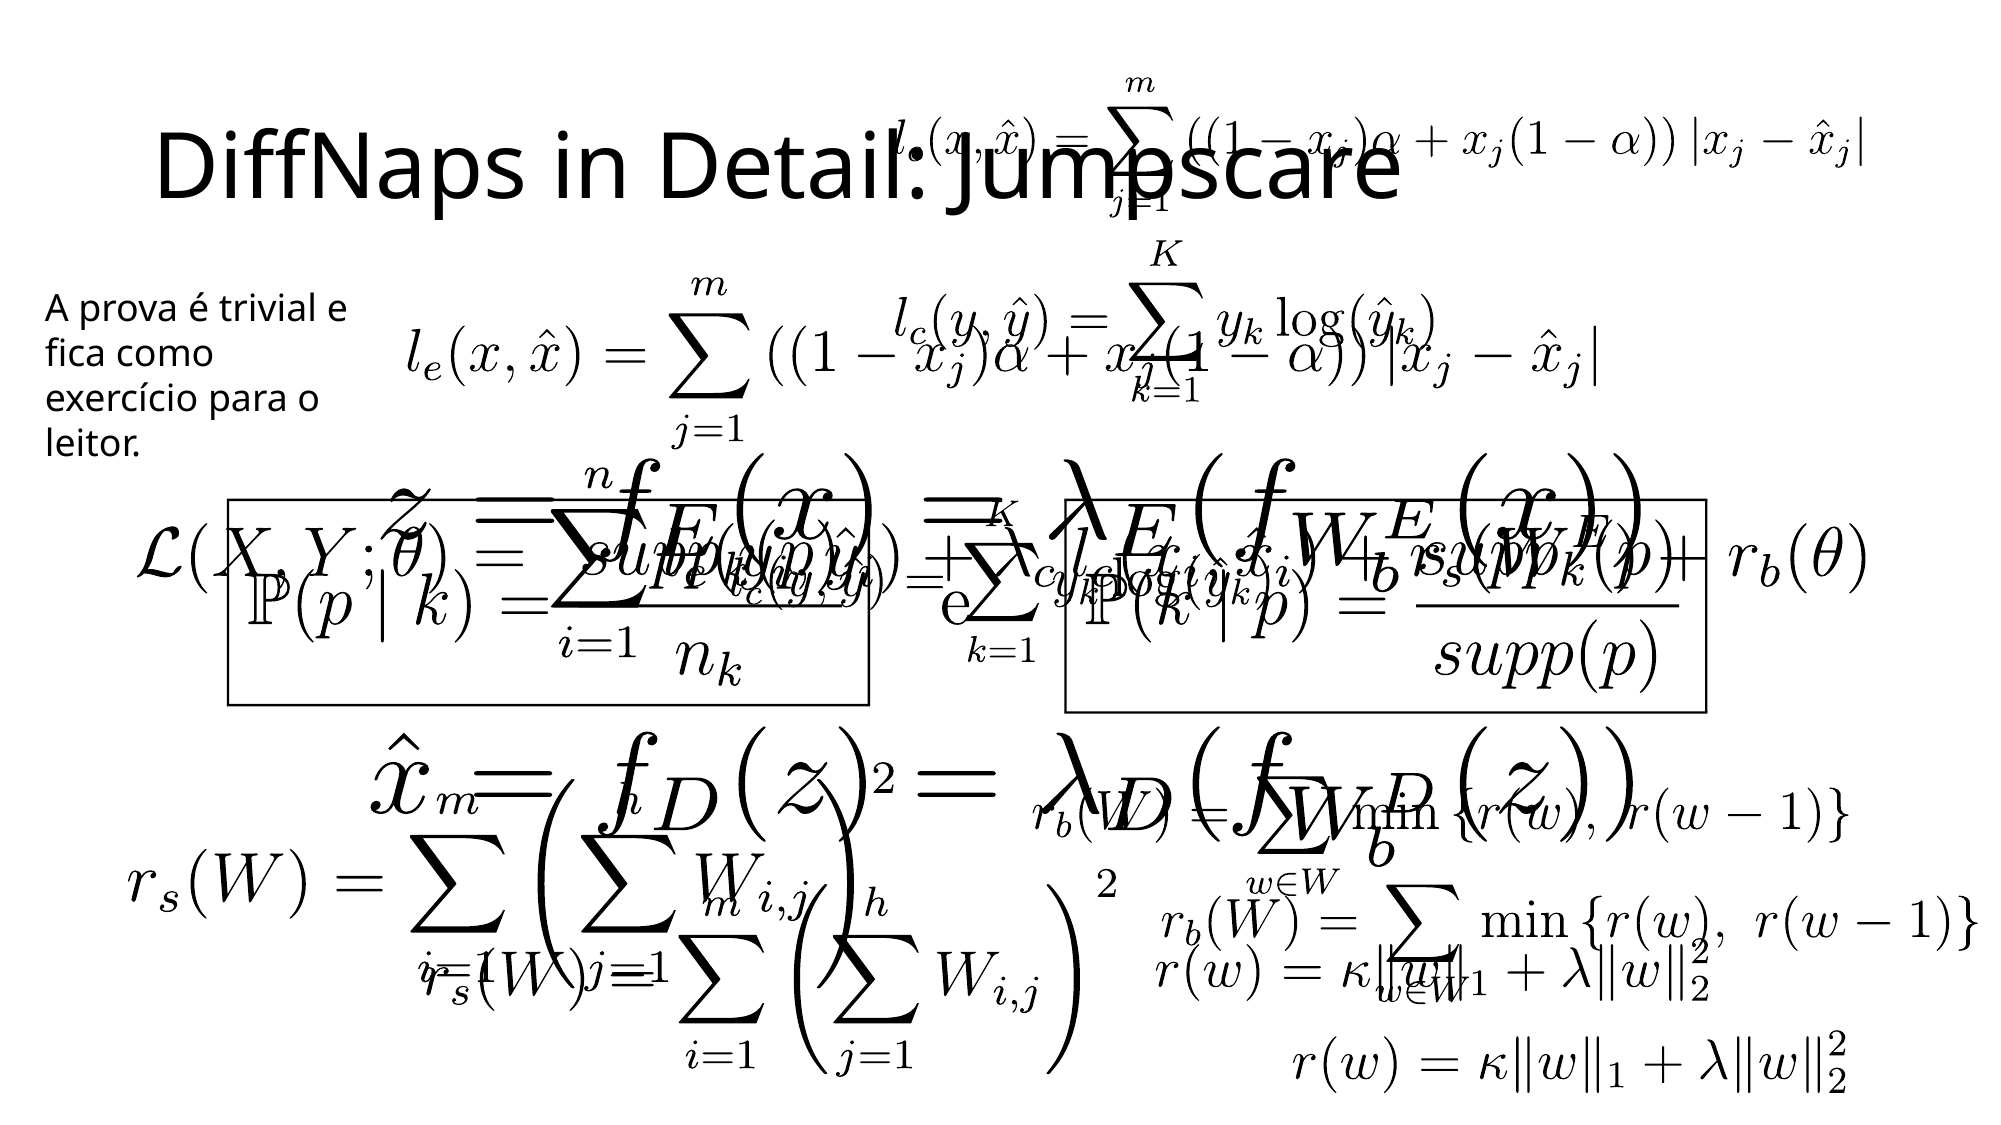

# DiffNaps in Detail: Jumpscare
A prova é trivial e fica como exercício para o leitor.